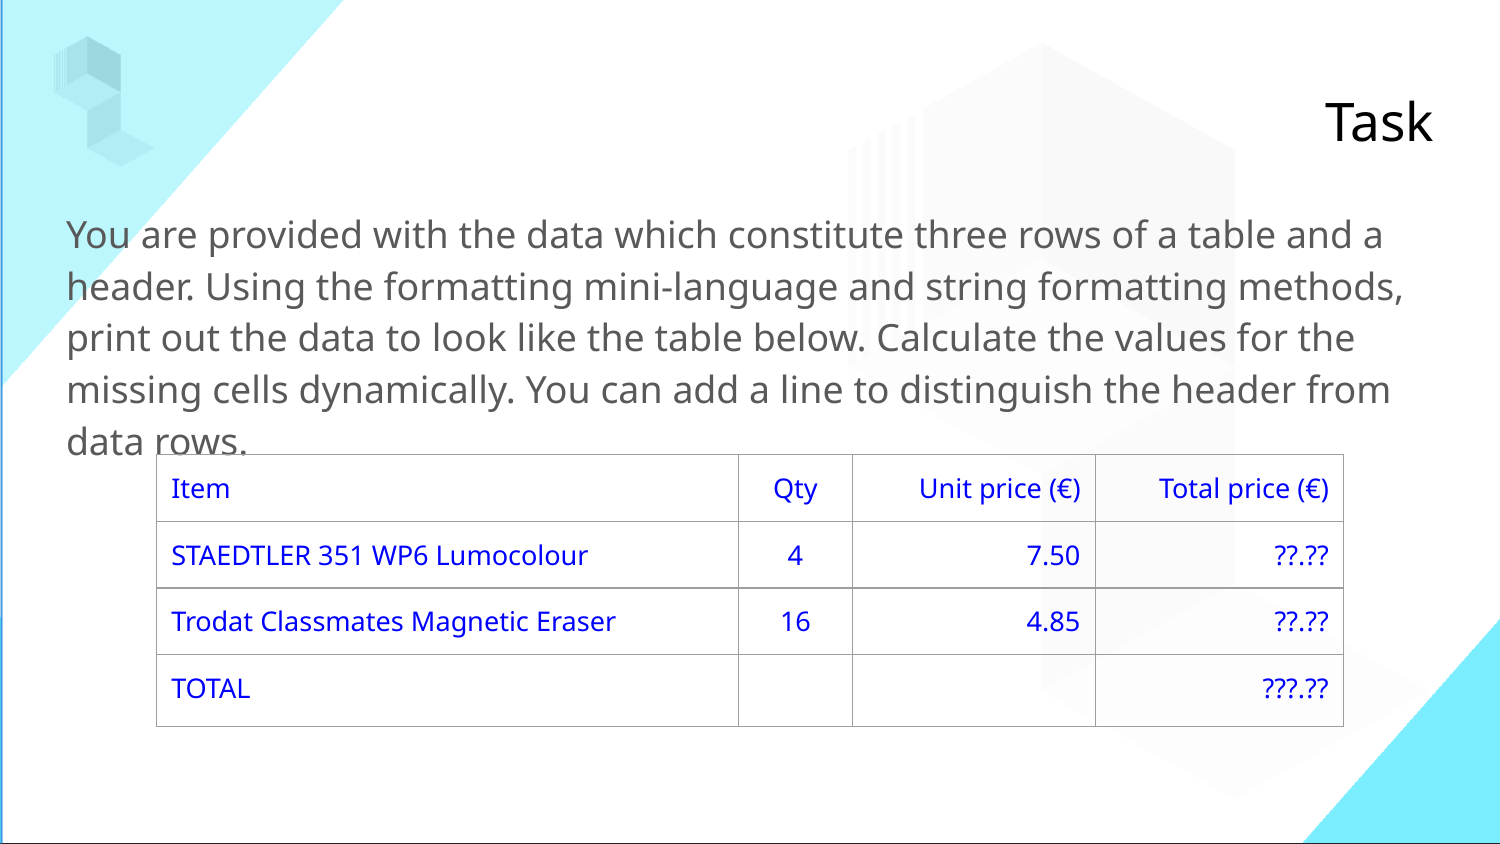

# Task
You are provided with the data which constitute three rows of a table and a header. Using the formatting mini-language and string formatting methods, print out the data to look like the table below. Calculate the values for the missing cells dynamically. You can add a line to distinguish the header from data rows.
| Item | Qty | Unit price (€) | Total price (€) |
| --- | --- | --- | --- |
| STAEDTLER 351 WP6 Lumocolour | 4 | 7.50 | ??.?? |
| Trodat Classmates Magnetic Eraser | 16 | 4.85 | ??.?? |
| TOTAL | | | ???.?? |